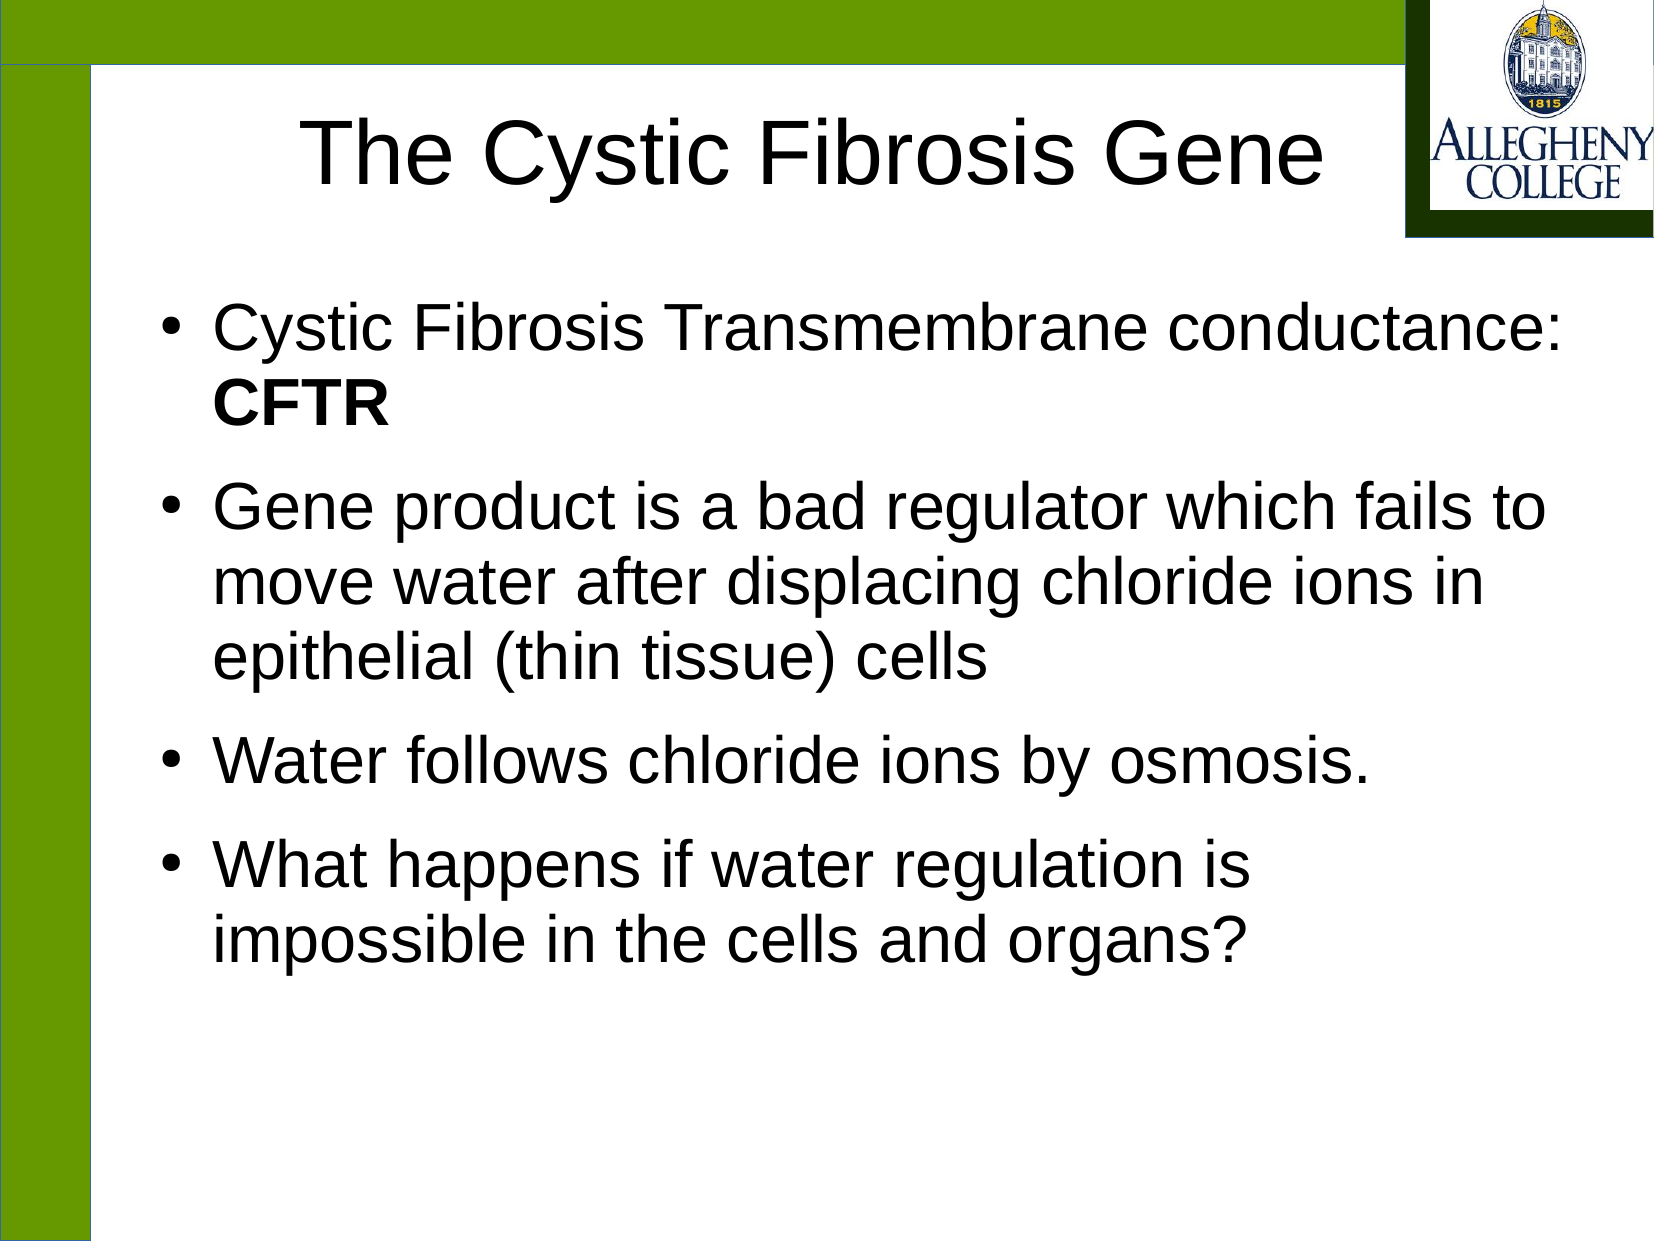

# The Cystic Fibrosis Gene
Cystic Fibrosis Transmembrane conductance: CFTR
Gene product is a bad regulator which fails to move water after displacing chloride ions in epithelial (thin tissue) cells
Water follows chloride ions by osmosis.
What happens if water regulation is impossible in the cells and organs?